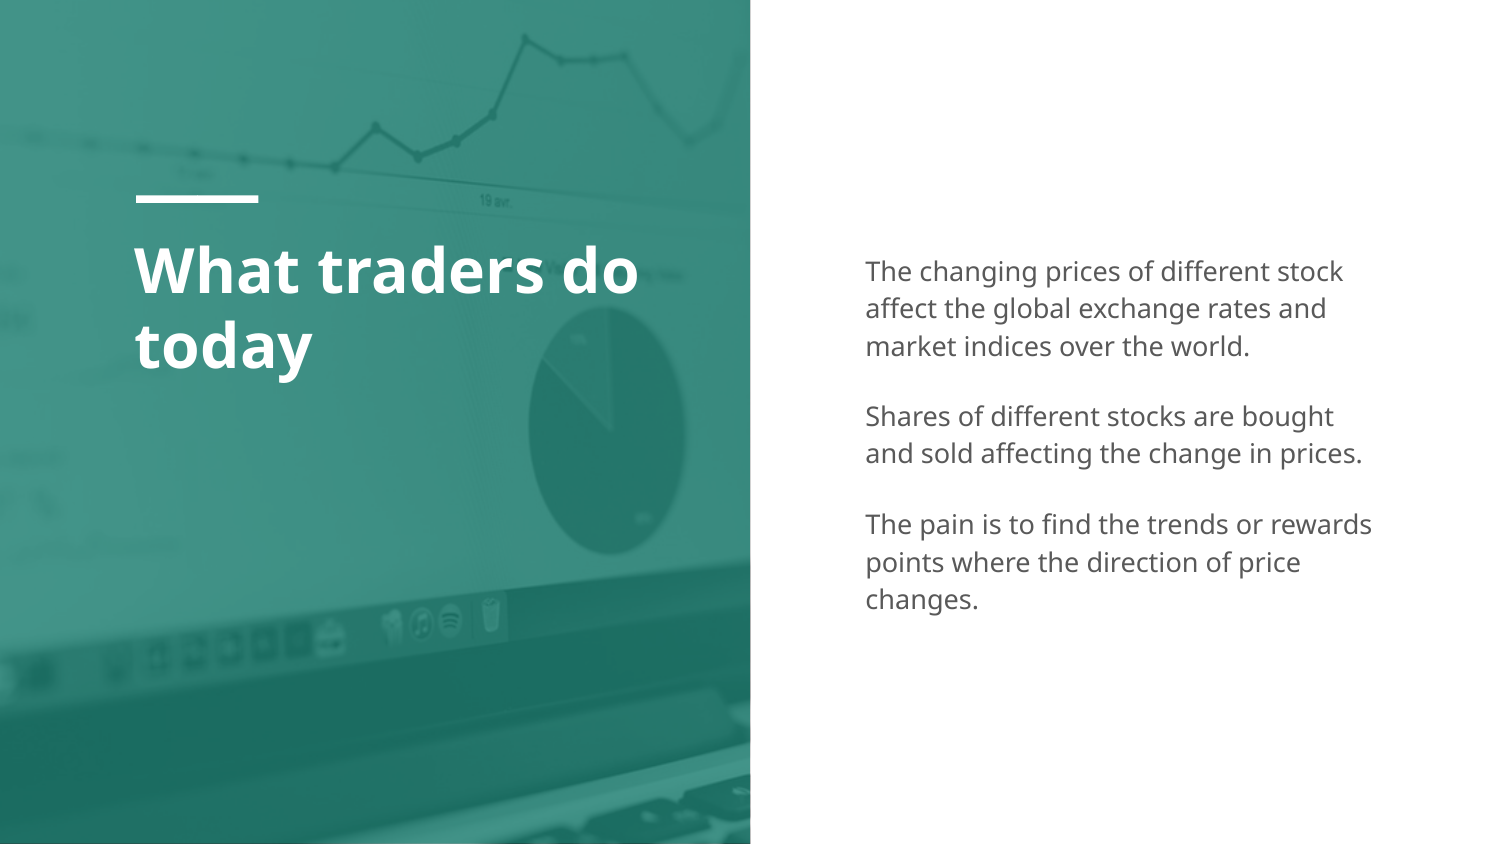

The changing prices of different stock affect the global exchange rates and market indices over the world.
Shares of different stocks are bought and sold affecting the change in prices.
The pain is to find the trends or rewards points where the direction of price changes.
# What traders do today